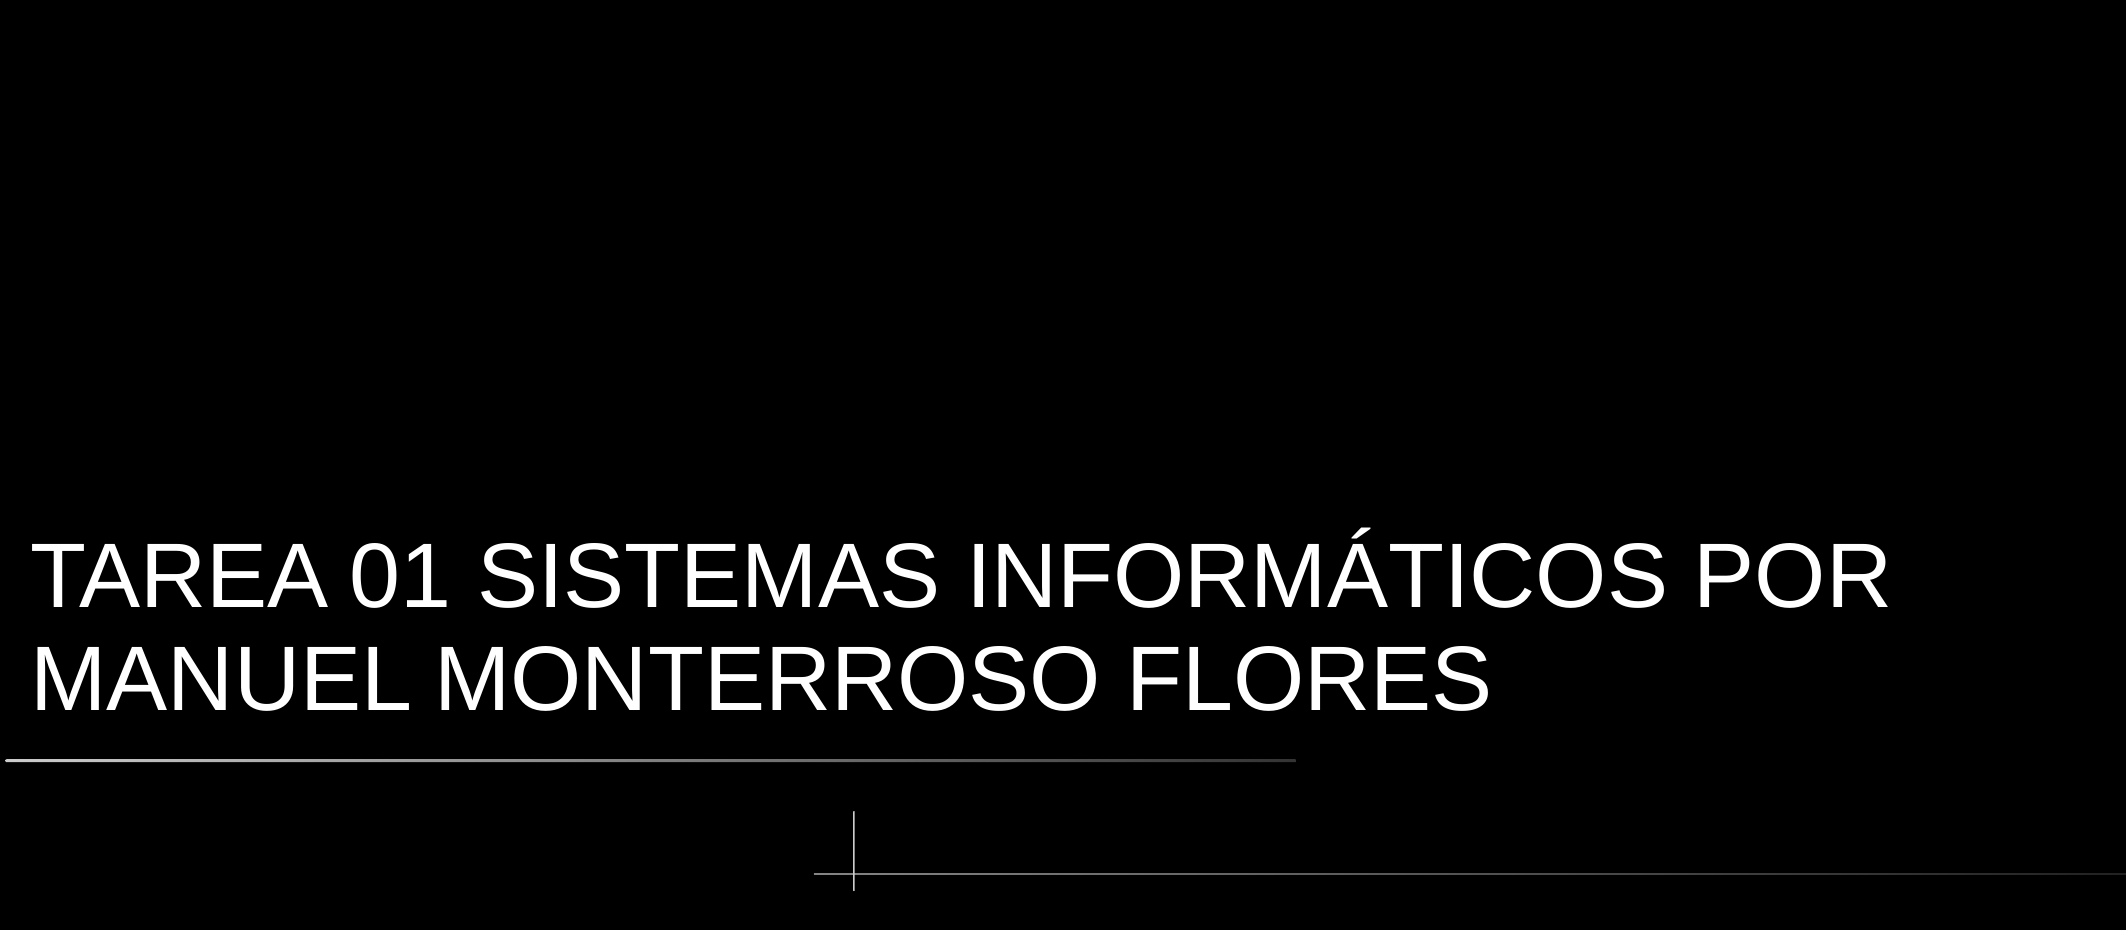

# TAREA 01 SISTEMAS INFORMÁTICOS POR MANUEL MONTERROSO FLORES